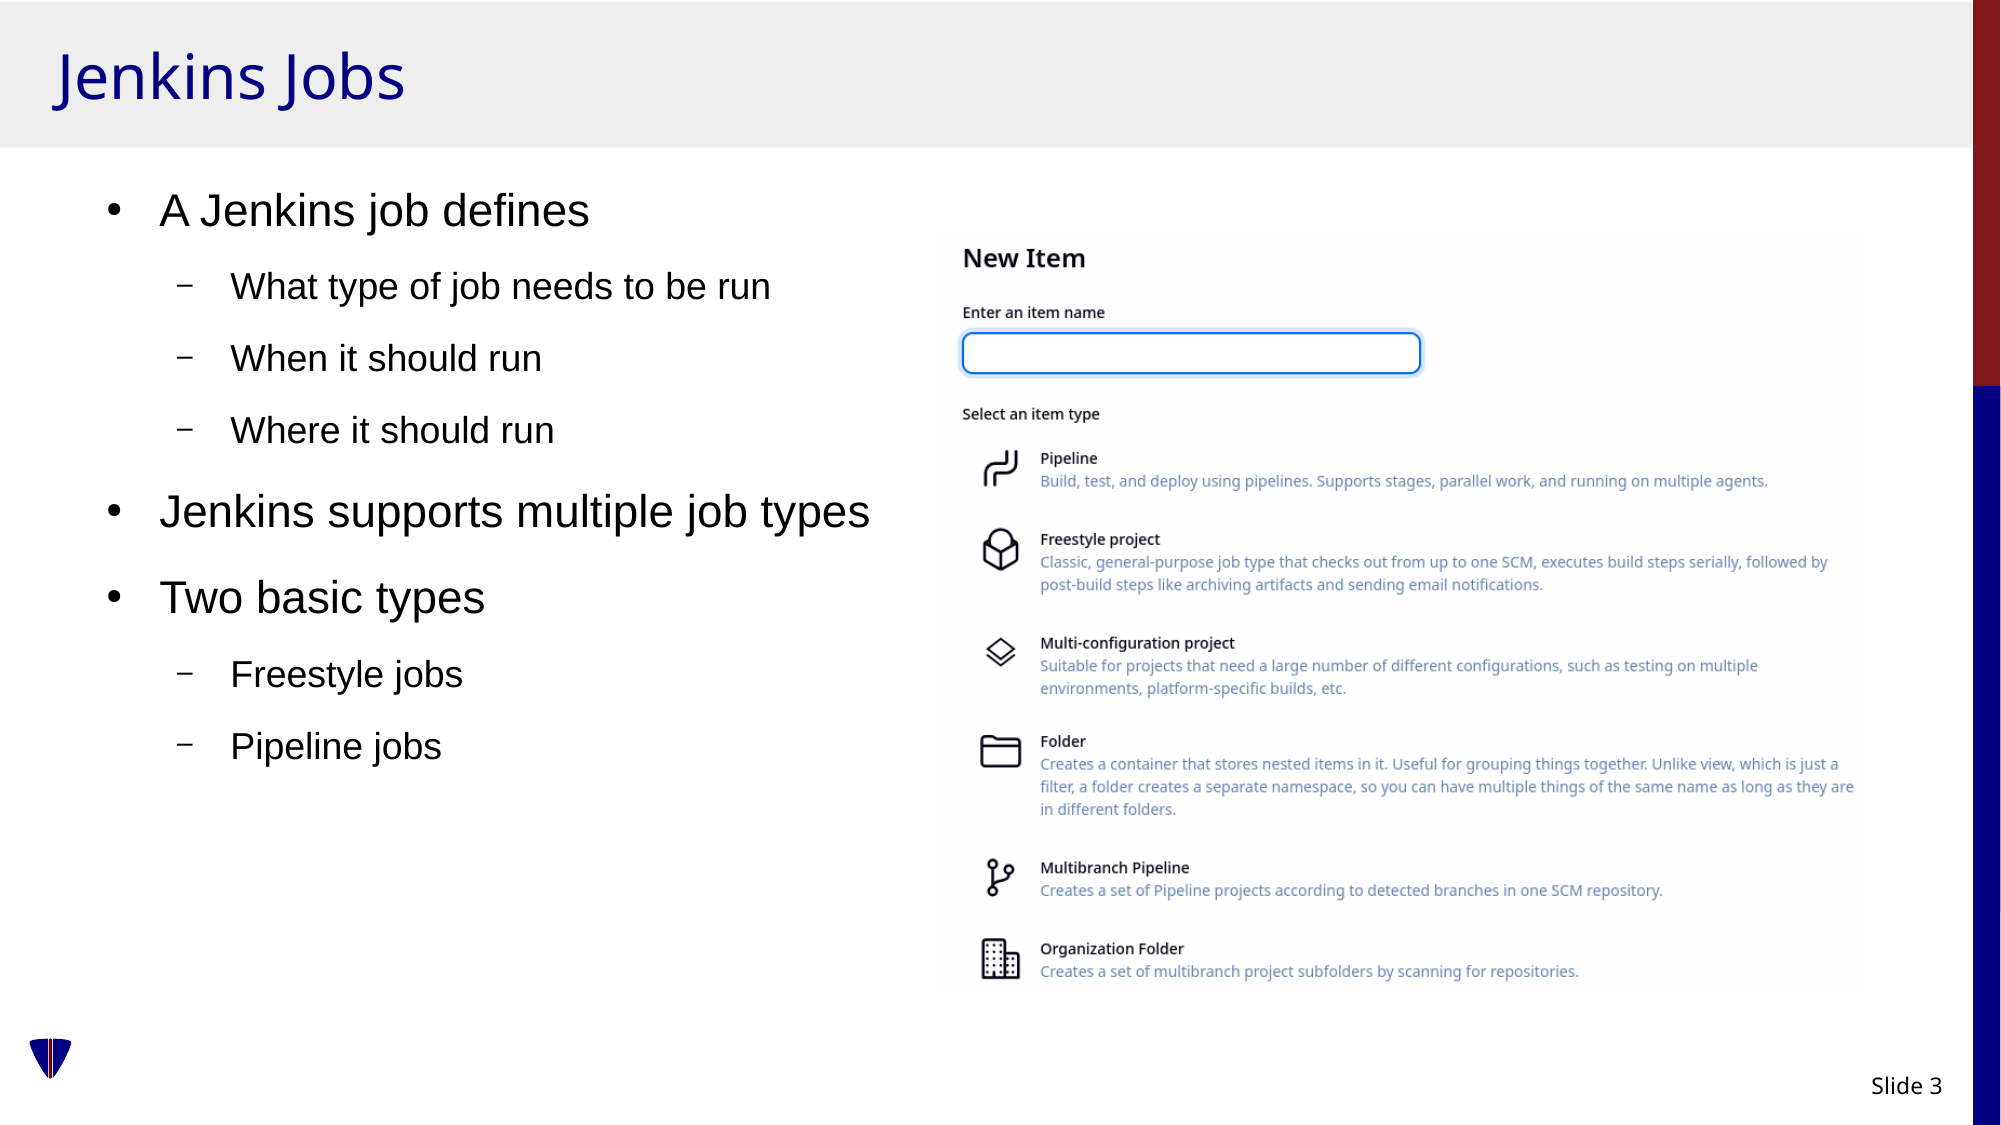

# Jenkins Jobs
A Jenkins job defines
What type of job needs to be run
When it should run
Where it should run
Jenkins supports multiple job types
Two basic types
Freestyle jobs
Pipeline jobs